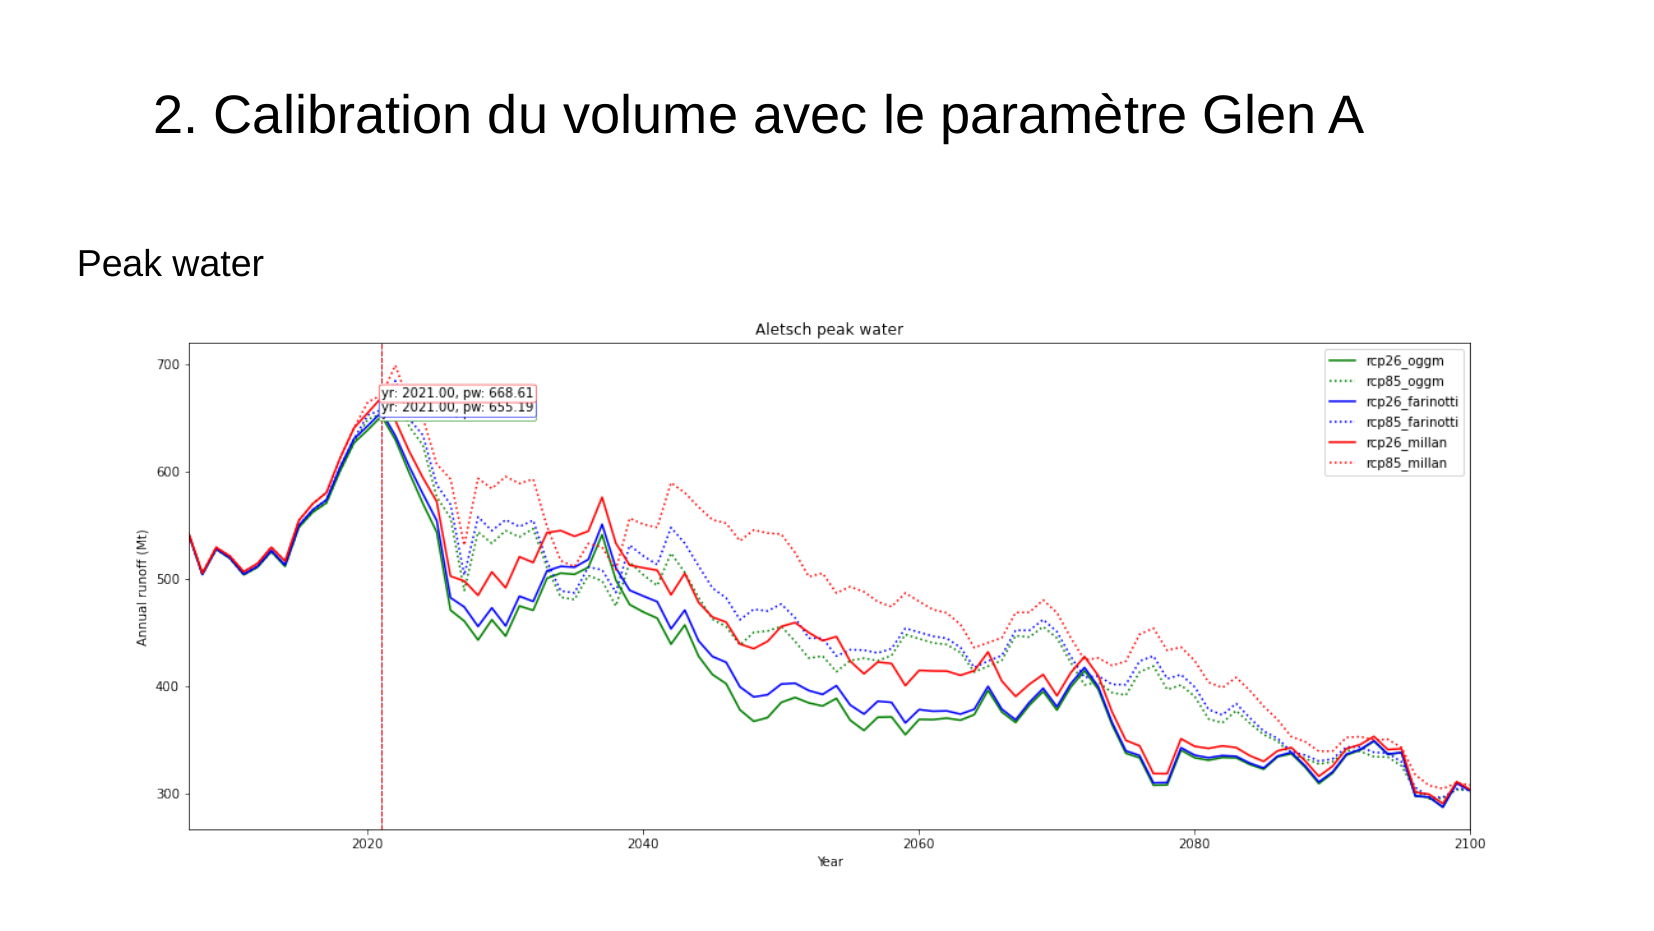

# 2. Calibration du volume avec le paramètre Glen A
Peak water